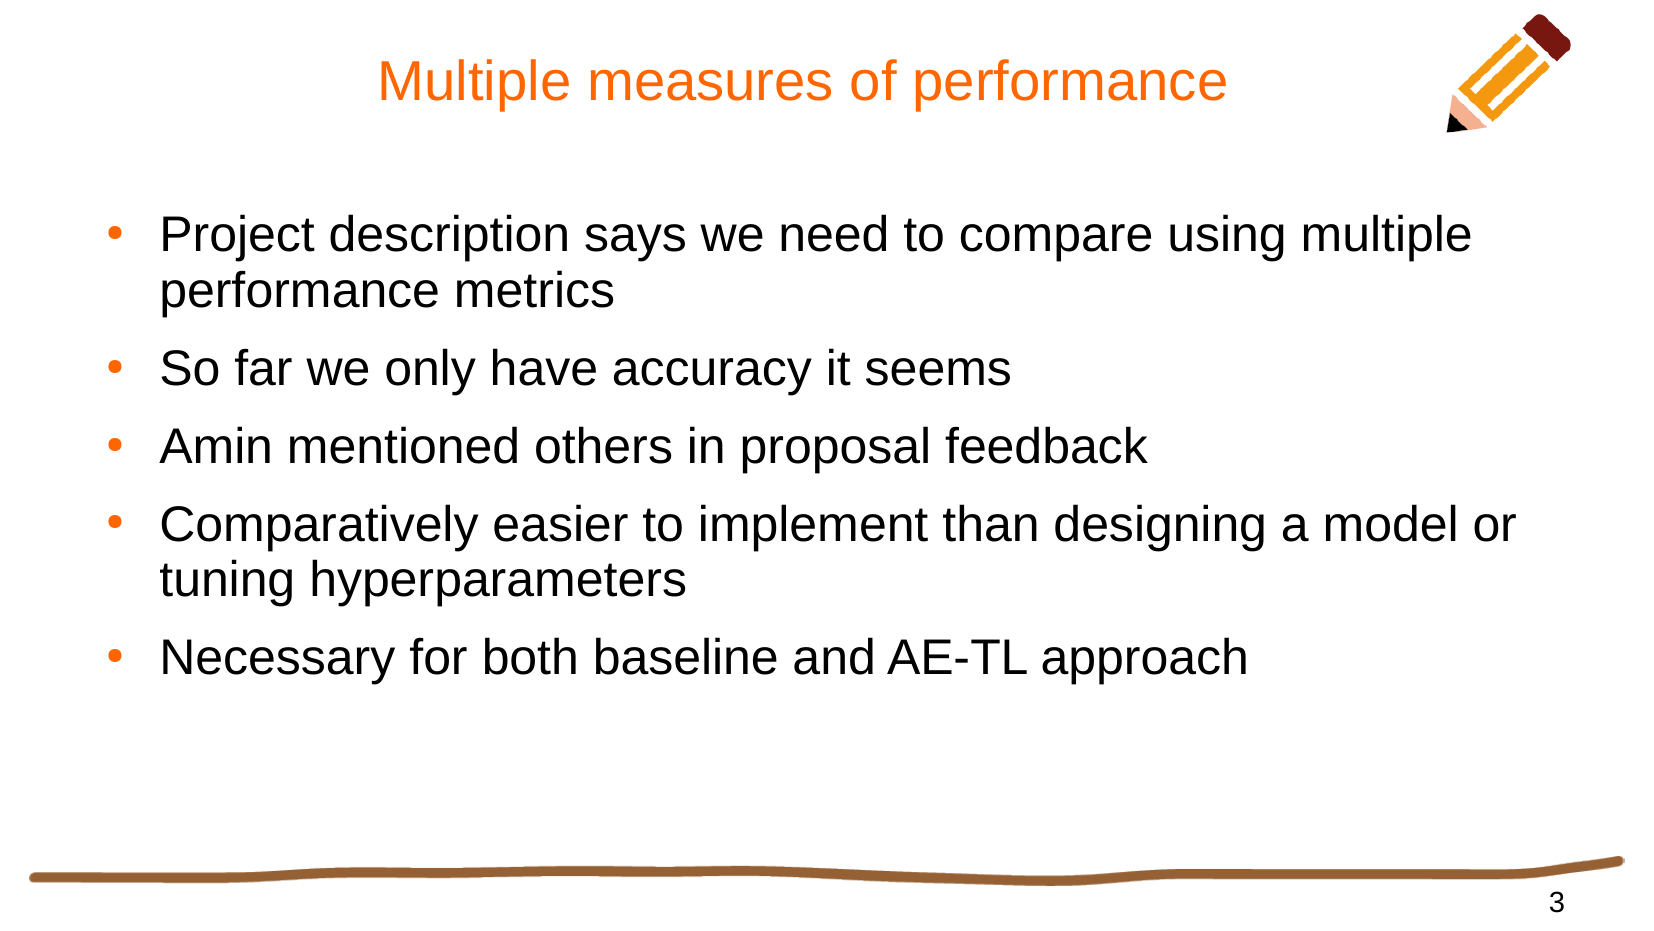

# Multiple measures of performance
Project description says we need to compare using multiple performance metrics
So far we only have accuracy it seems
Amin mentioned others in proposal feedback
Comparatively easier to implement than designing a model or tuning hyperparameters
Necessary for both baseline and AE-TL approach
3